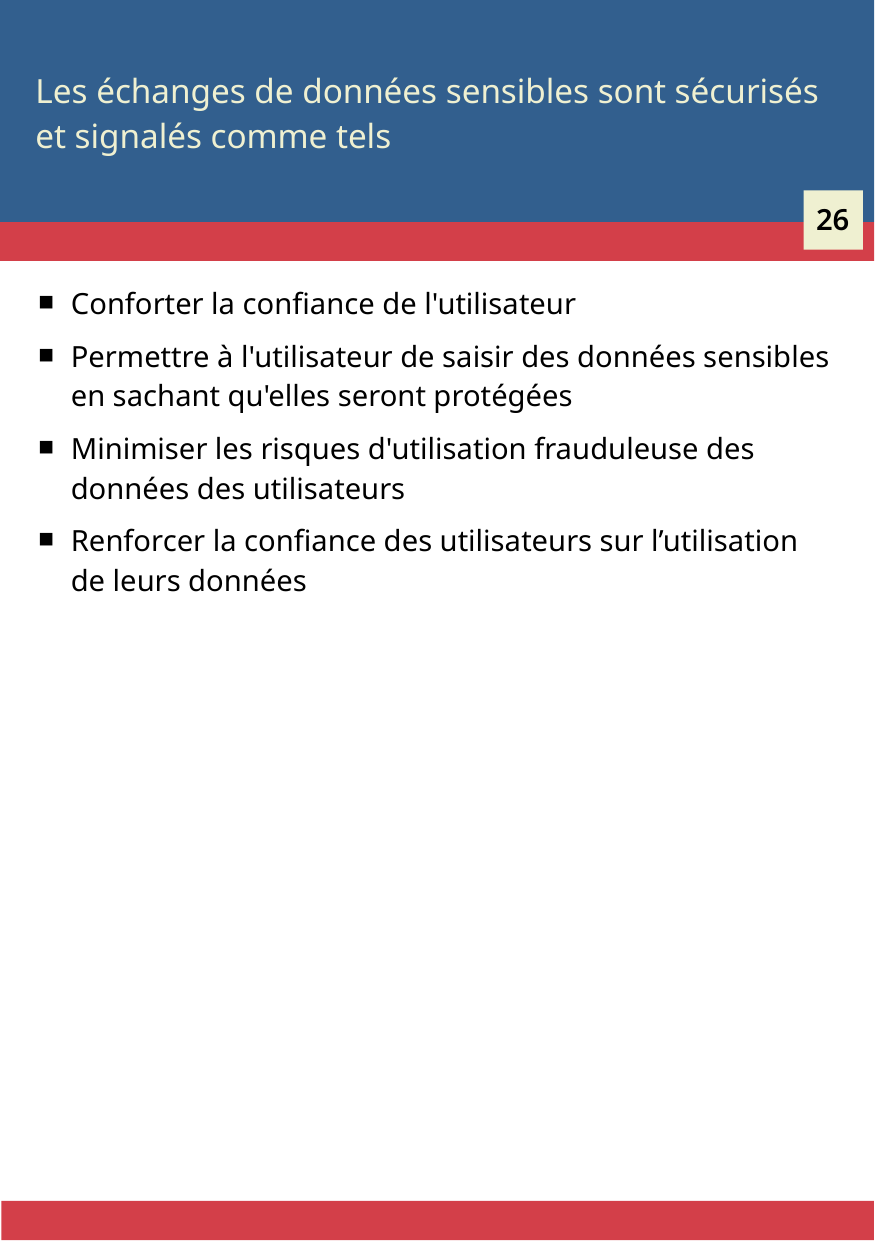

# Les échanges de données sensibles sont sécurisés et signalés comme tels
26
Conforter la confiance de l'utilisateur
Permettre à l'utilisateur de saisir des données sensibles en sachant qu'elles seront protégées
Minimiser les risques d'utilisation frauduleuse des données des utilisateurs
Renforcer la confiance des utilisateurs sur l’utilisation de leurs données